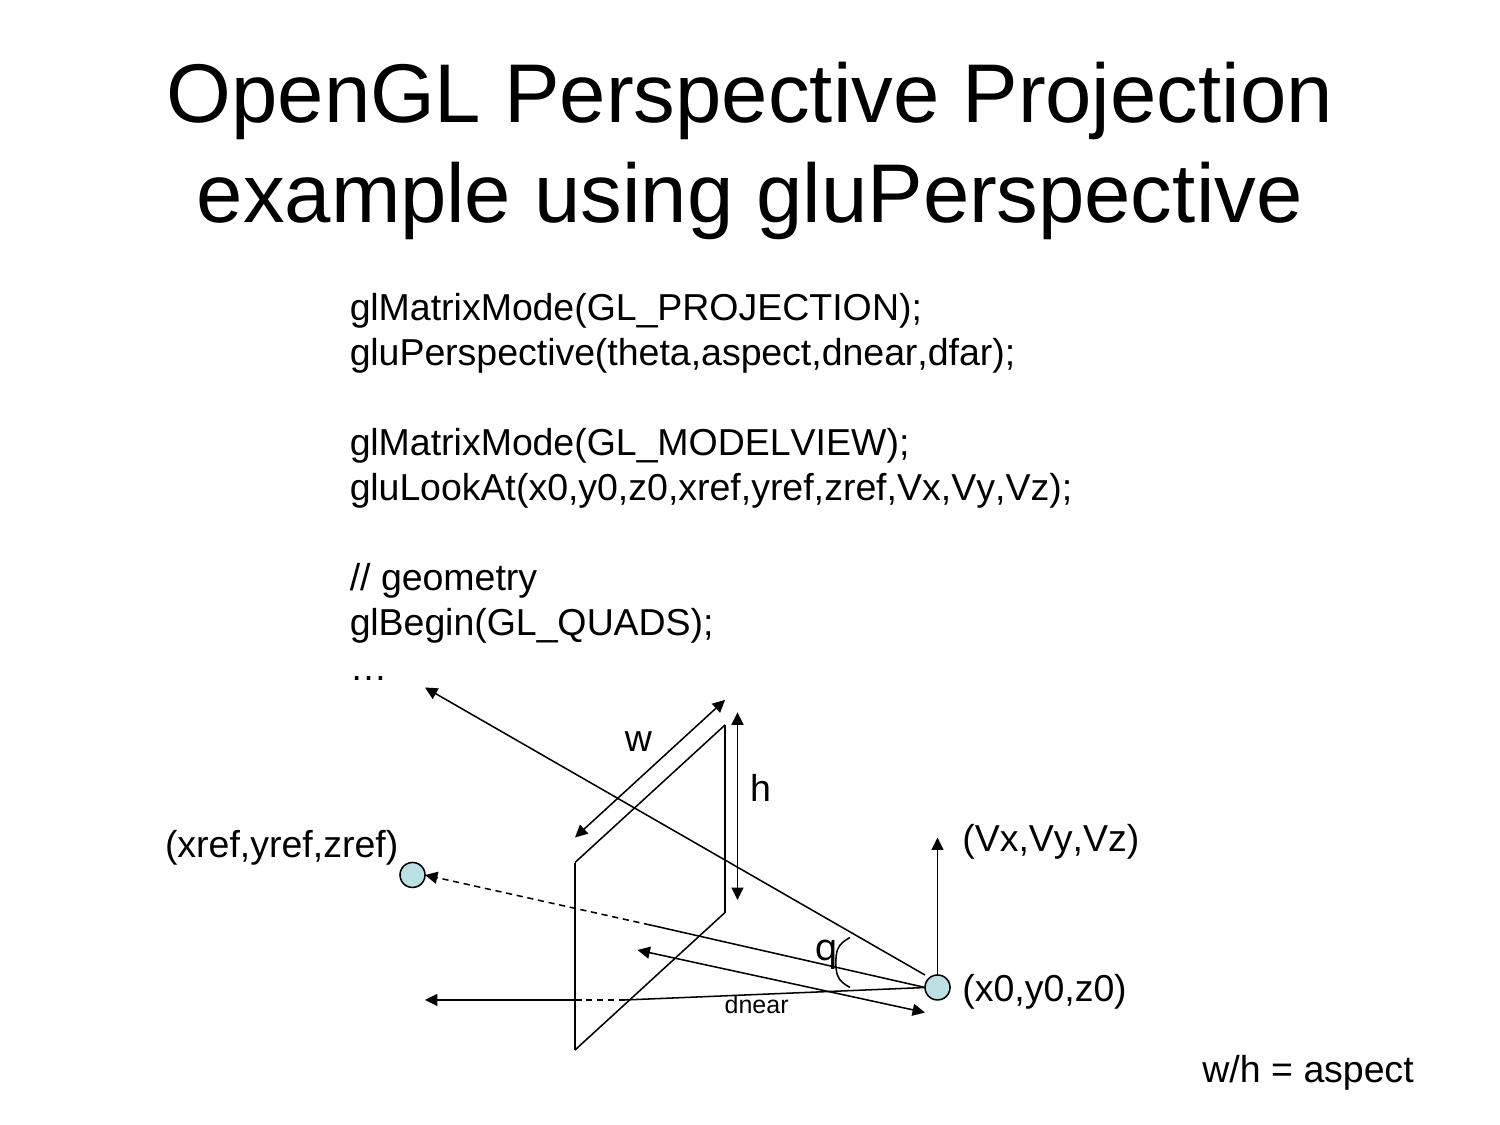

# OpenGL Perspective Projection example using gluPerspective
glMatrixMode(GL_PROJECTION);
gluPerspective(theta,aspect,dnear,dfar);
glMatrixMode(GL_MODELVIEW);
gluLookAt(x0,y0,z0,xref,yref,zref,Vx,Vy,Vz);
// geometry
glBegin(GL_QUADS);
…
w
h
(Vx,Vy,Vz)
(xref,yref,zref)
q
(x0,y0,z0)
dnear
w/h = aspect